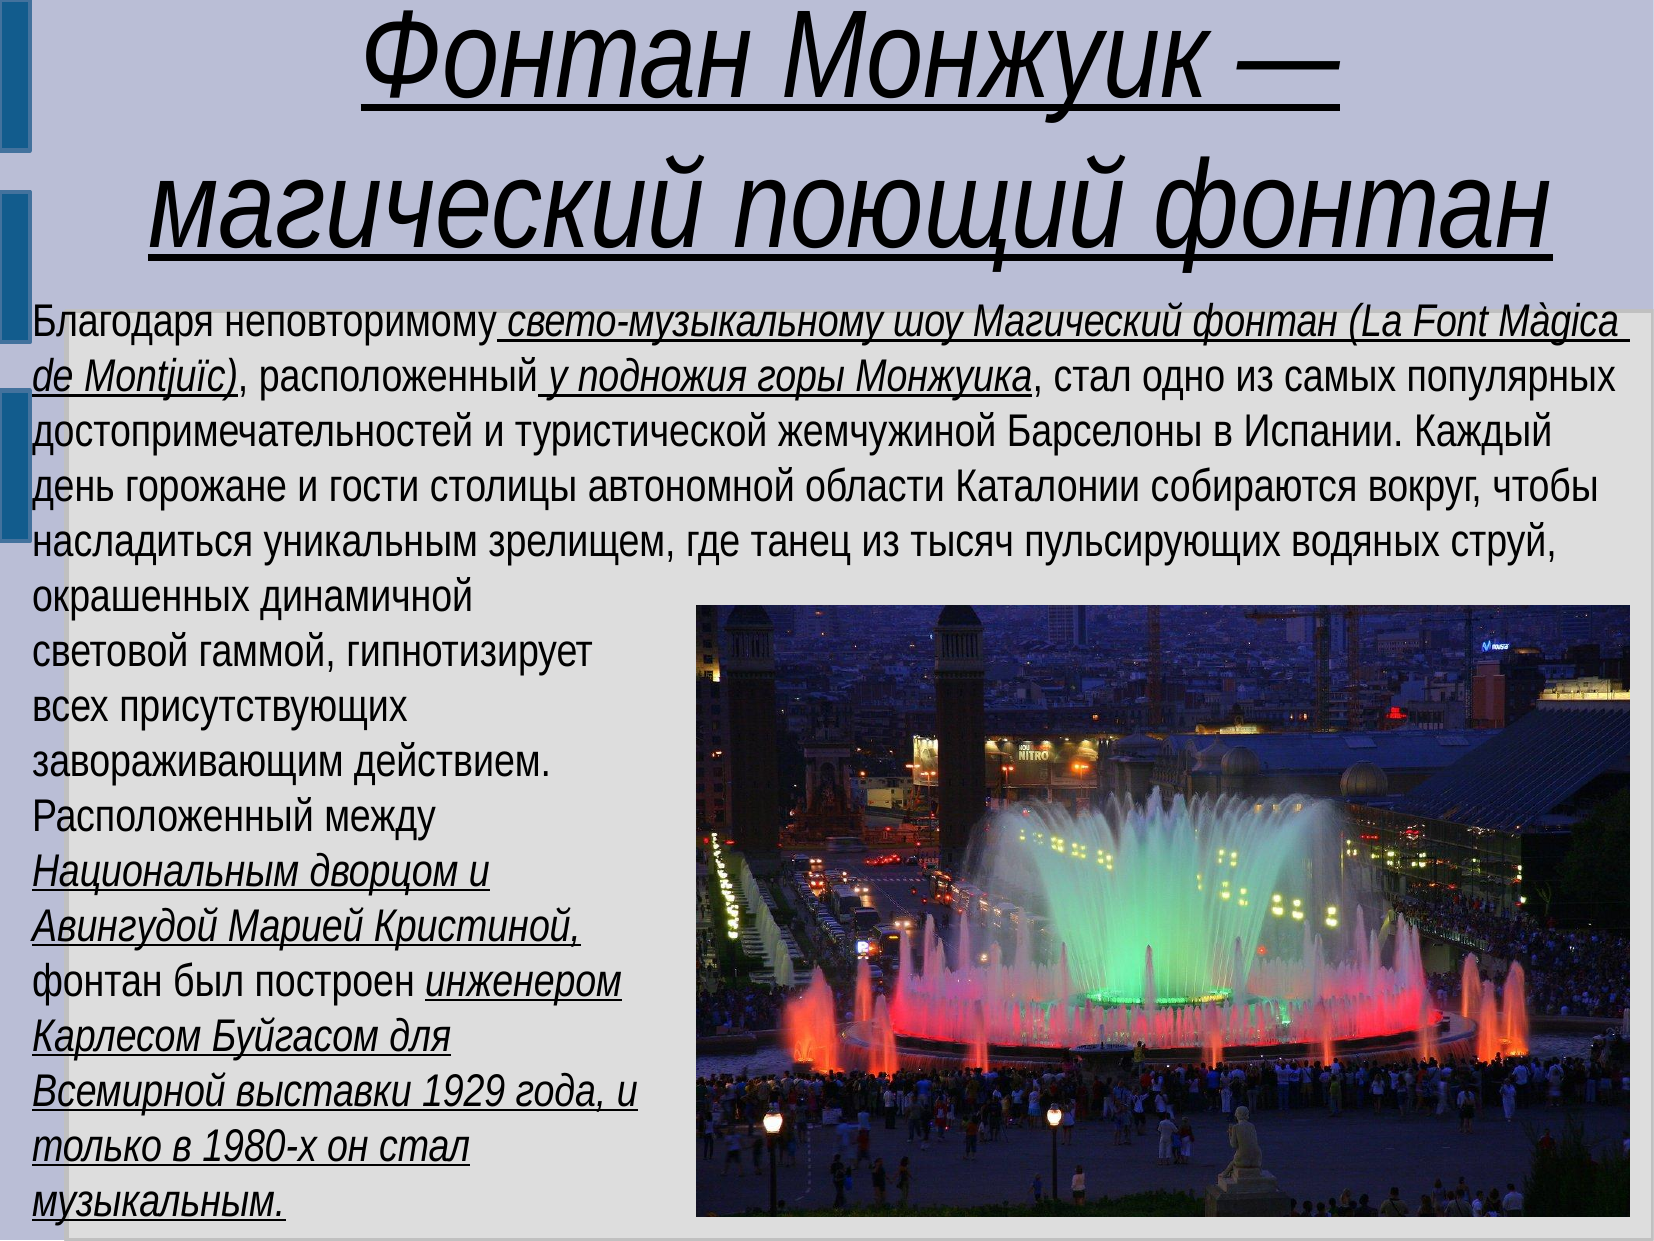

# Фонтан Монжуик — магический поющий фонтан
Благодаря неповторимому свето-музыкальному шоу Магический фонтан (La Font Màgica
de Montjuïc), расположенный у подножия горы Монжуика, стал одно из самых популярных
достопримечательностей и туристической жемчужиной Барселоны в Испании. Каждый
день горожане и гости столицы автономной области Каталонии собираются вокруг, чтобы
насладиться уникальным зрелищем, где танец из тысяч пульсирующих водяных струй,
окрашенных динамичной
световой гаммой, гипнотизирует
всех присутствующих
завораживающим действием.
Расположенный между
Национальным дворцом и
Авингудой Марией Кристиной,
фонтан был построен инженером
Карлесом Буйгасом для
Всемирной выставки 1929 года, и
только в 1980-х он стал
музыкальным.